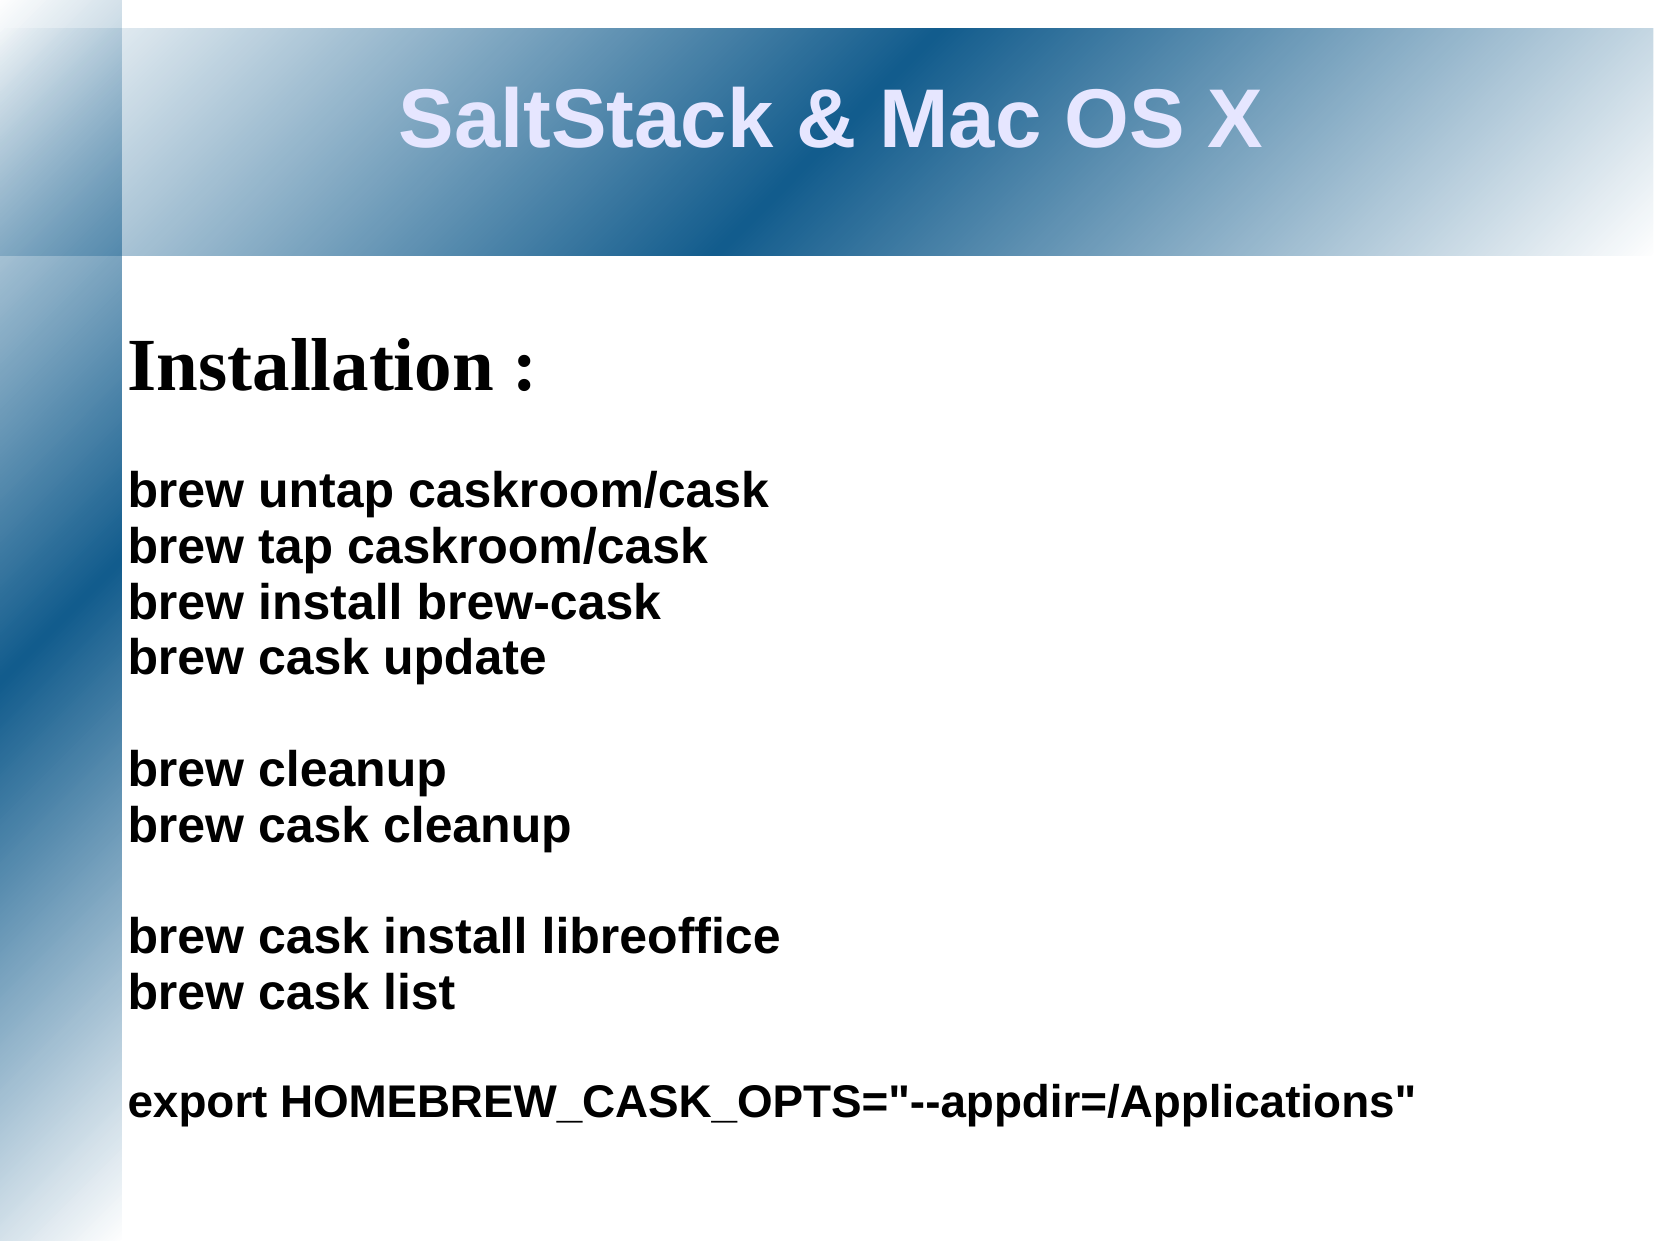

# SaltStack & Mac OS X
Installation :
brew untap caskroom/cask
brew tap caskroom/cask
brew install brew-cask
brew cask update
brew cleanup
brew cask cleanup
brew cask install libreoffice
brew cask list
export HOMEBREW_CASK_OPTS="--appdir=/Applications"